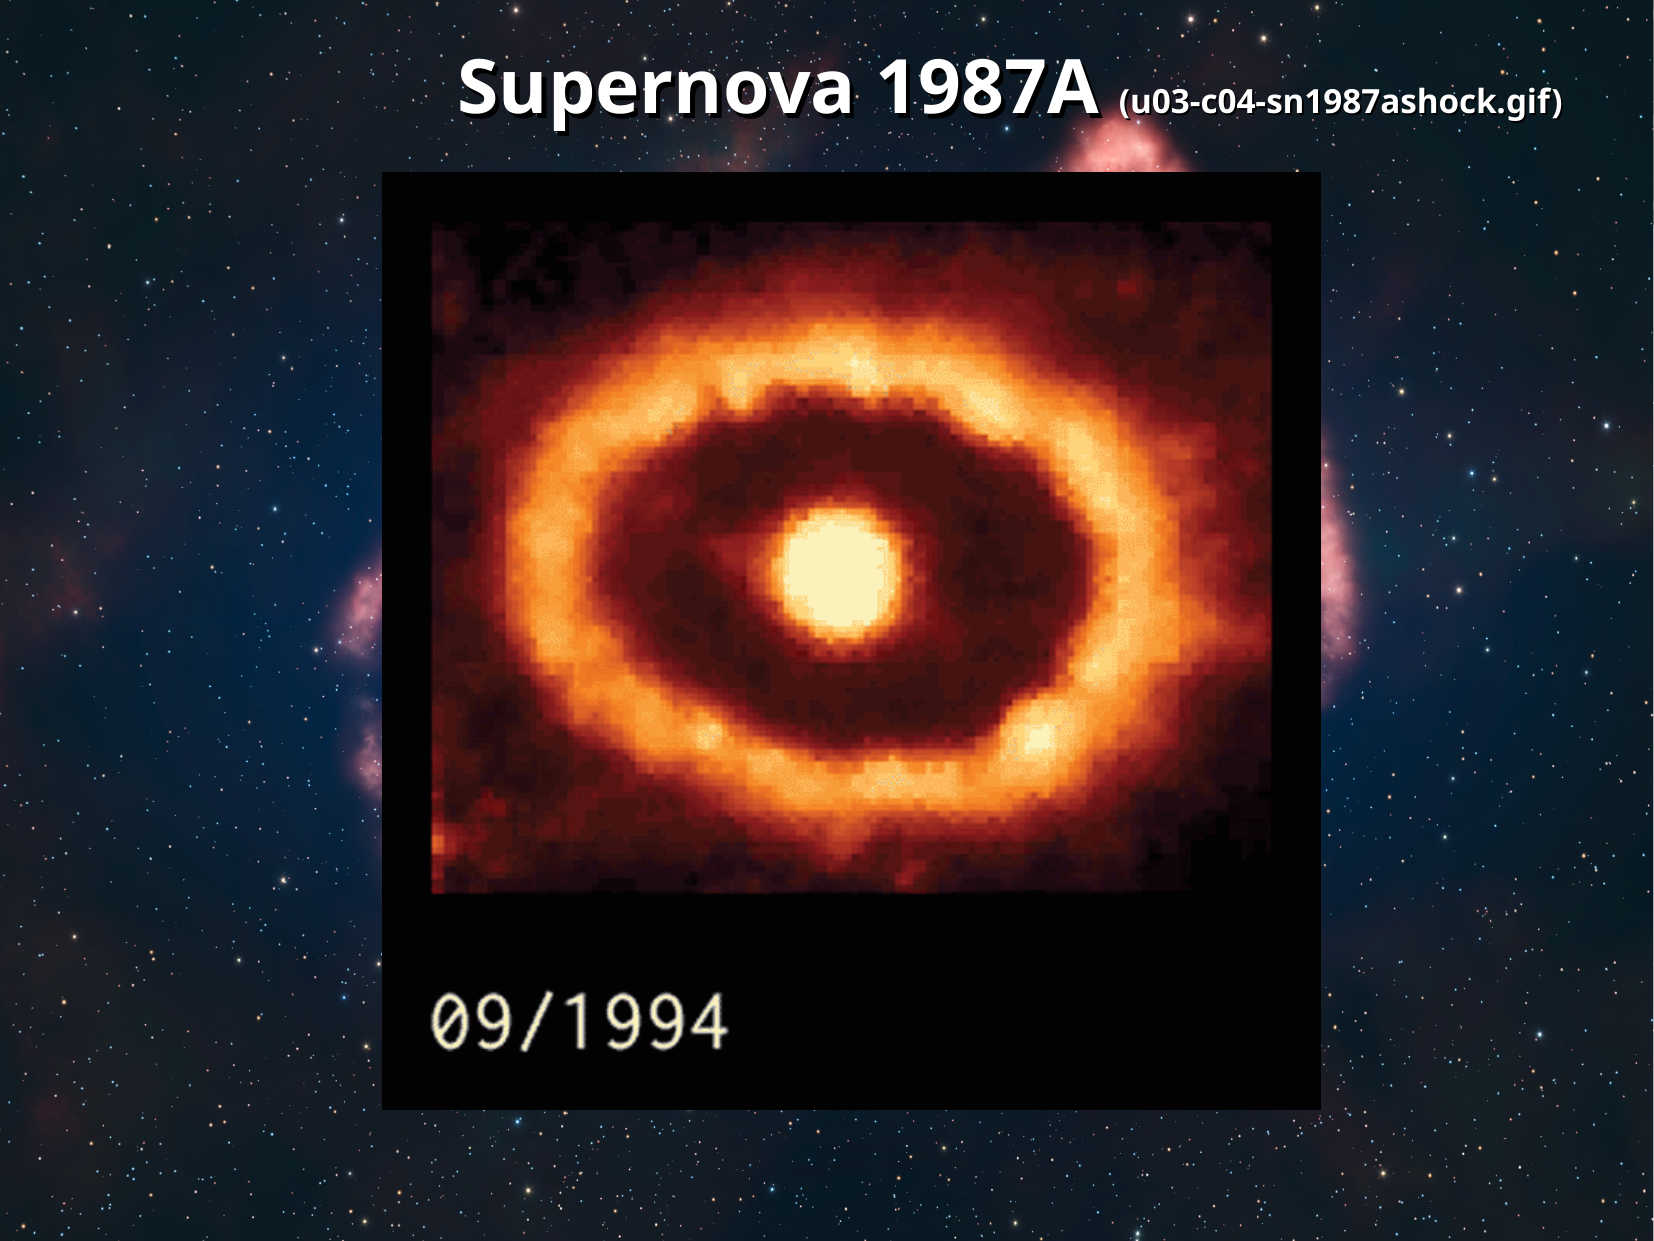

# Supernova 1987A (u03-c04-sn1987ashock.gif)
Oct 16, 2019
Asorey IPAC 2019 U02C04
31